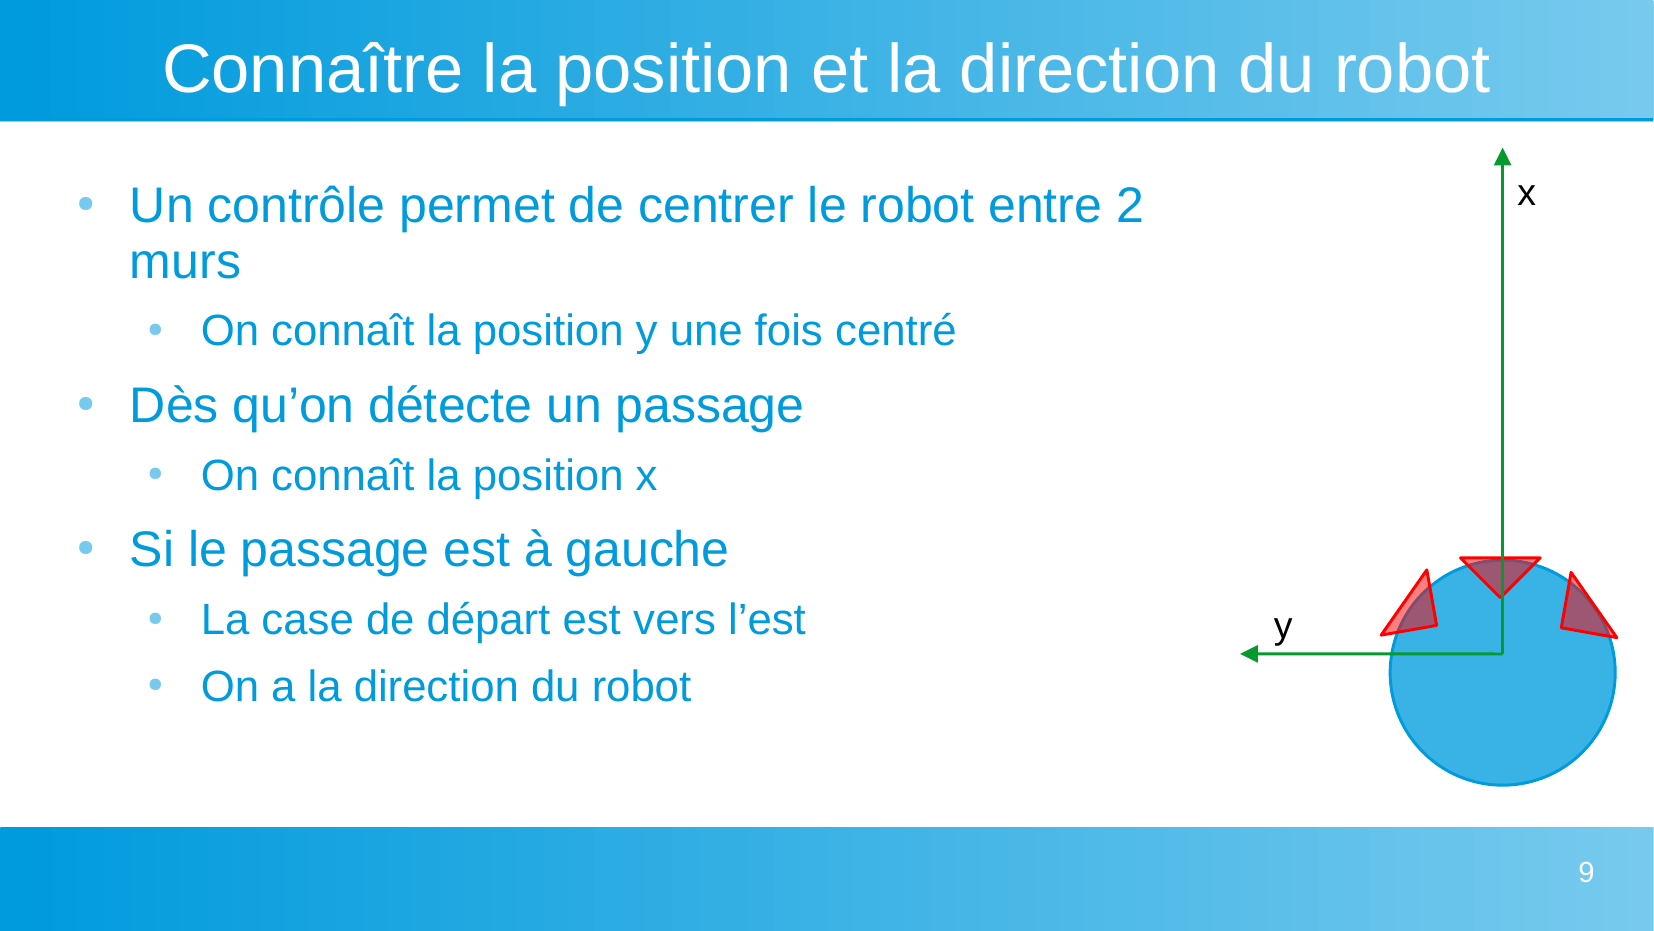

# Connaître la position et la direction du robot
x
Un contrôle permet de centrer le robot entre 2 murs
On connaît la position y une fois centré
Dès qu’on détecte un passage
On connaît la position x
Si le passage est à gauche
La case de départ est vers l’est
On a la direction du robot
y
9